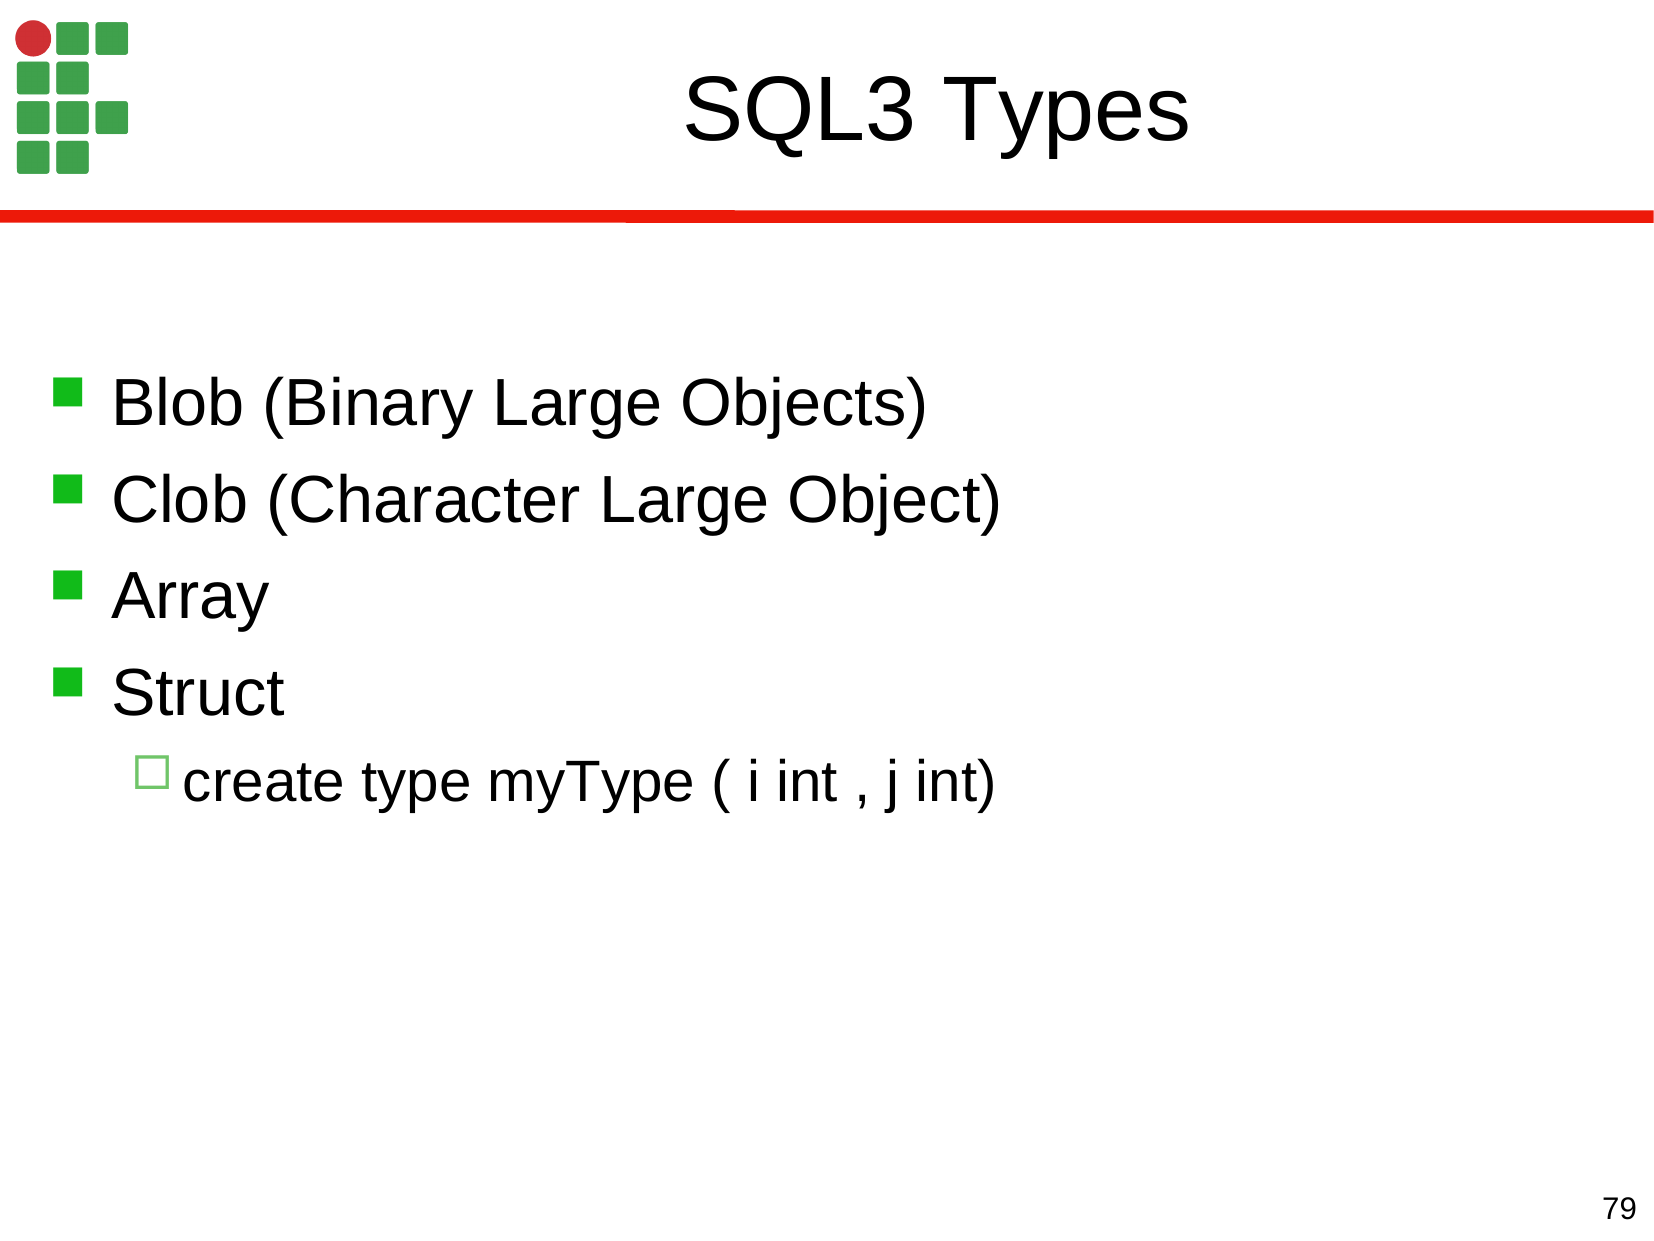

SQL3 Types
Blob (Binary Large Objects)
Clob (Character Large Object)
Array
Struct
create type myType ( i int , j int)